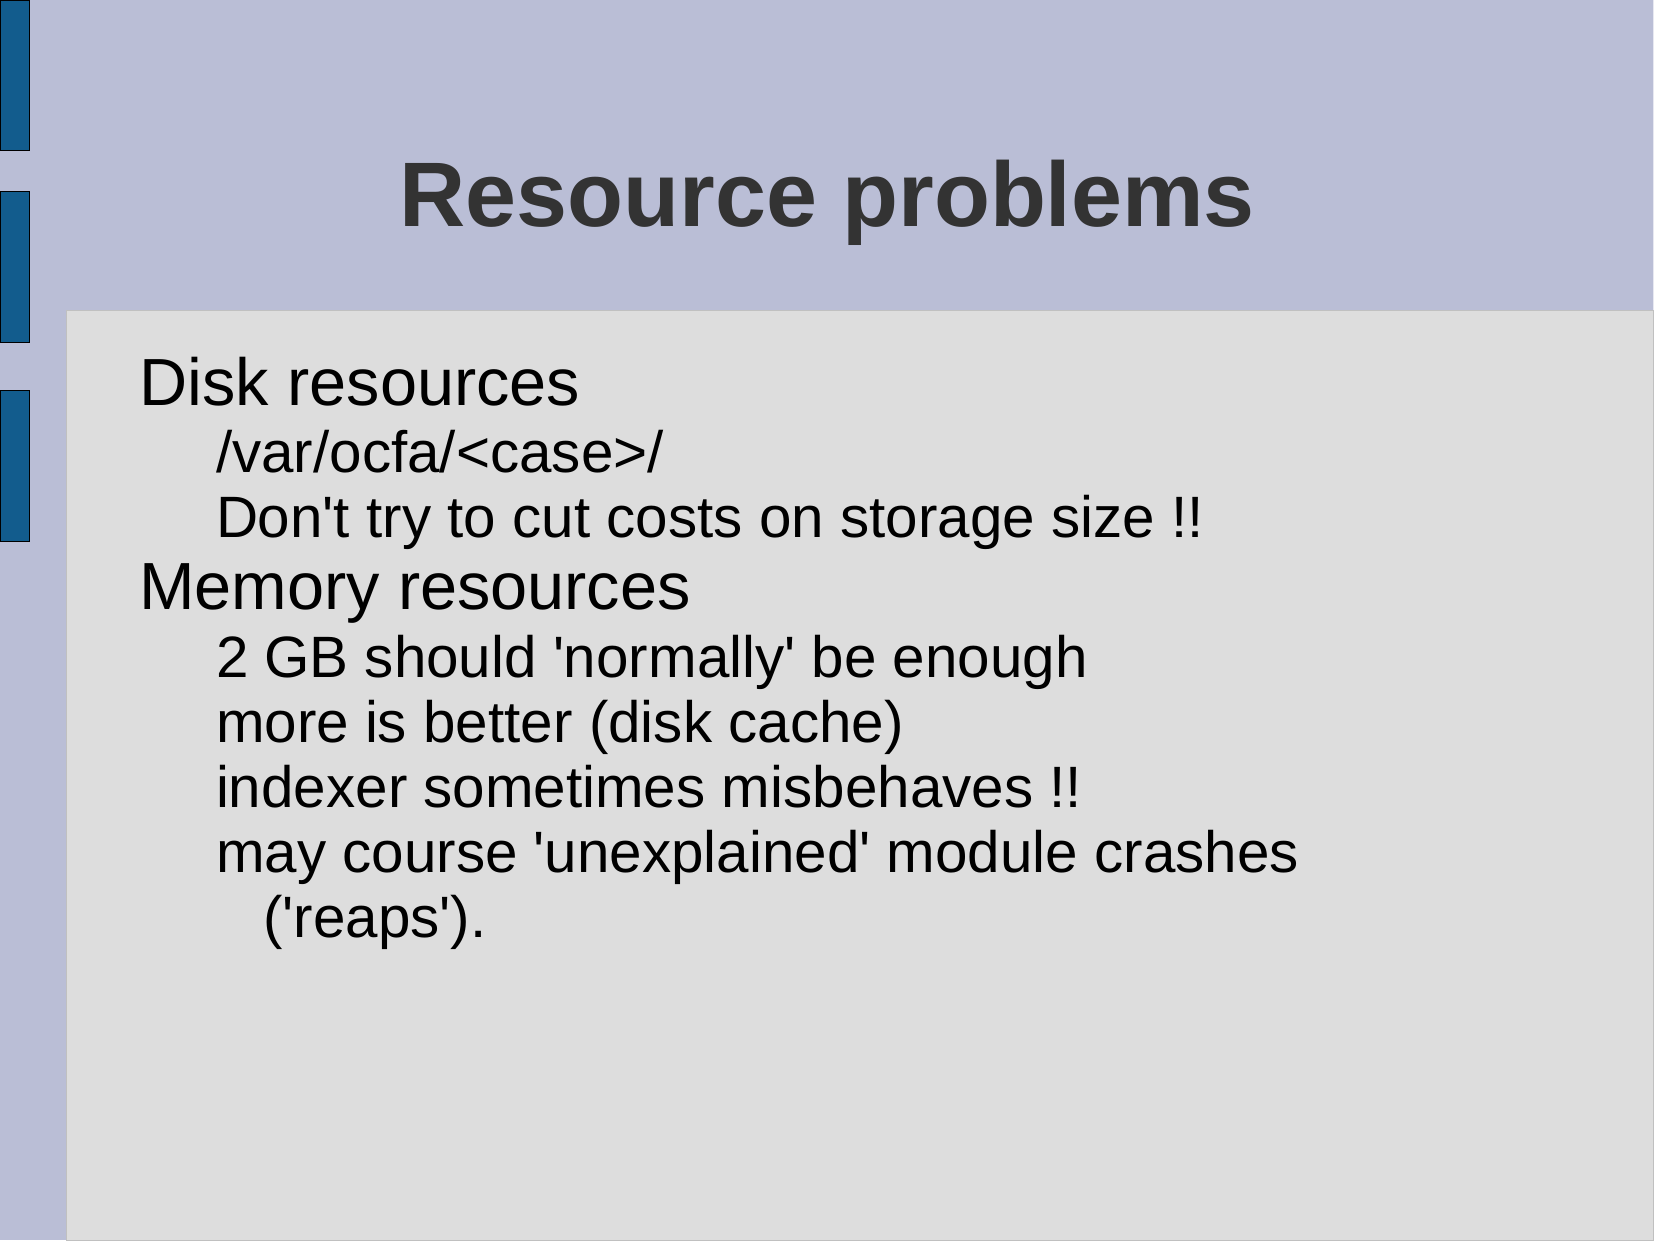

# Resource problems
Disk resources
/var/ocfa/<case>/
Don't try to cut costs on storage size !!
Memory resources
2 GB should 'normally' be enough
more is better (disk cache)
indexer sometimes misbehaves !!
may course 'unexplained' module crashes ('reaps').